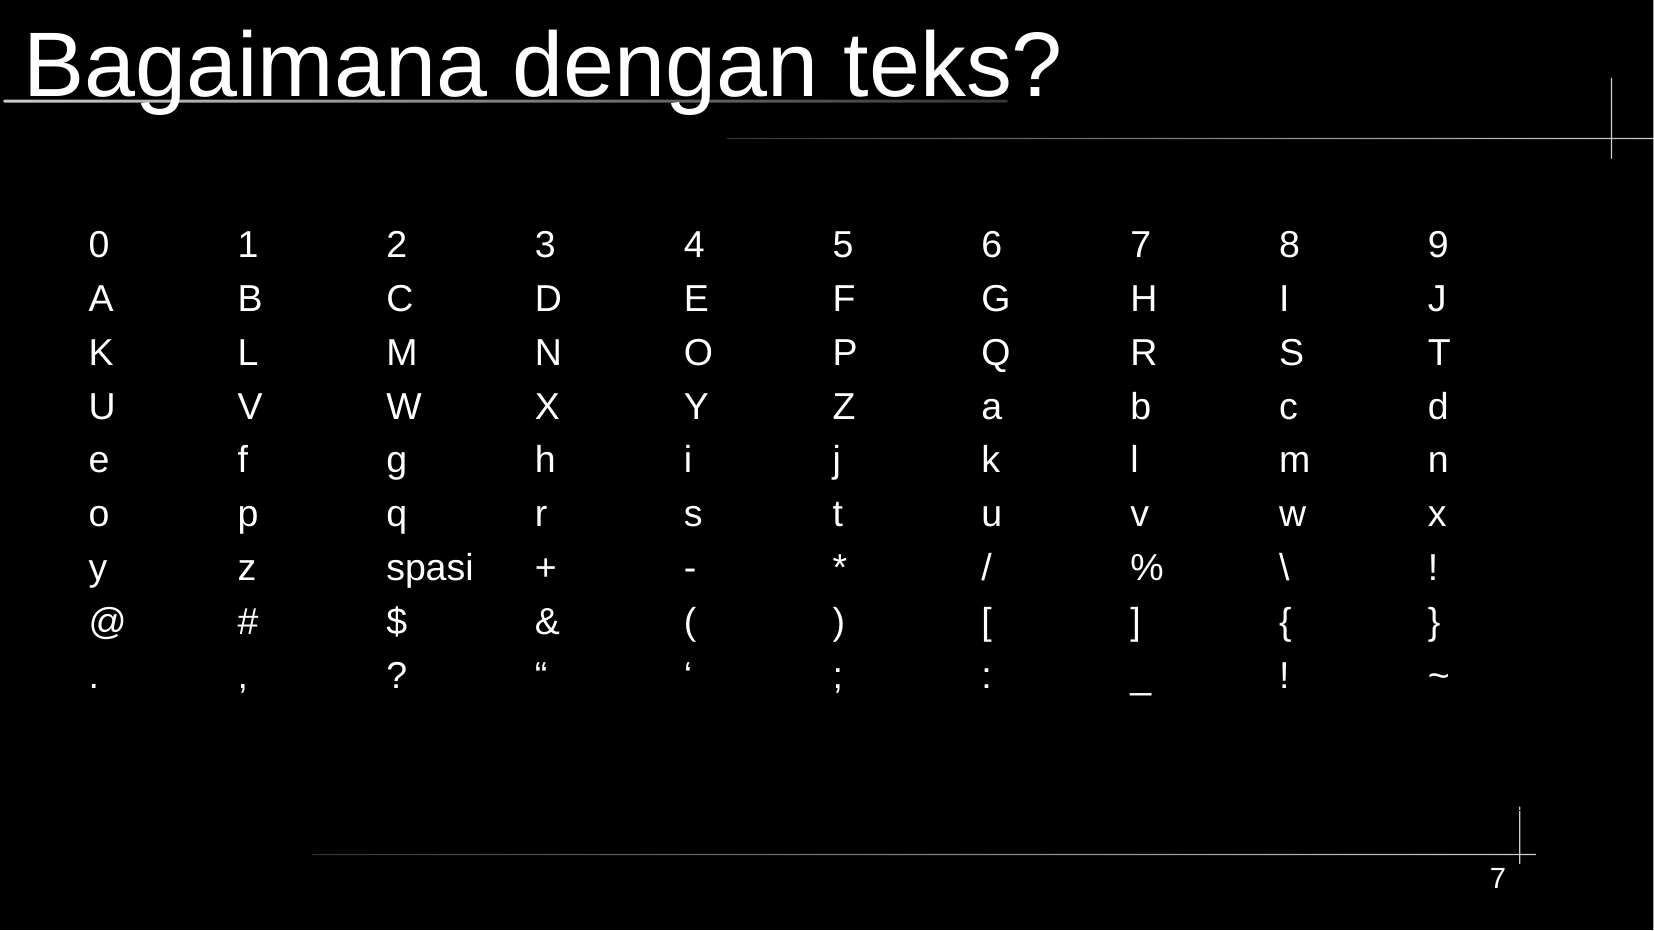

# Bagaimana dengan teks?
| 0 | 1 | 2 | 3 | 4 | 5 | 6 | 7 | 8 | 9 |
| --- | --- | --- | --- | --- | --- | --- | --- | --- | --- |
| A | B | C | D | E | F | G | H | I | J |
| K | L | M | N | O | P | Q | R | S | T |
| U | V | W | X | Y | Z | a | b | c | d |
| e | f | g | h | i | j | k | l | m | n |
| o | p | q | r | s | t | u | v | w | x |
| y | z | spasi | + | - | \* | / | % | \ | ! |
| @ | # | $ | & | ( | ) | [ | ] | { | } |
| . | , | ? | “ | ‘ | ; | : | \_ | ! | ~ |
| | | | | | | | | | |
| | | | | | | | | | |
7